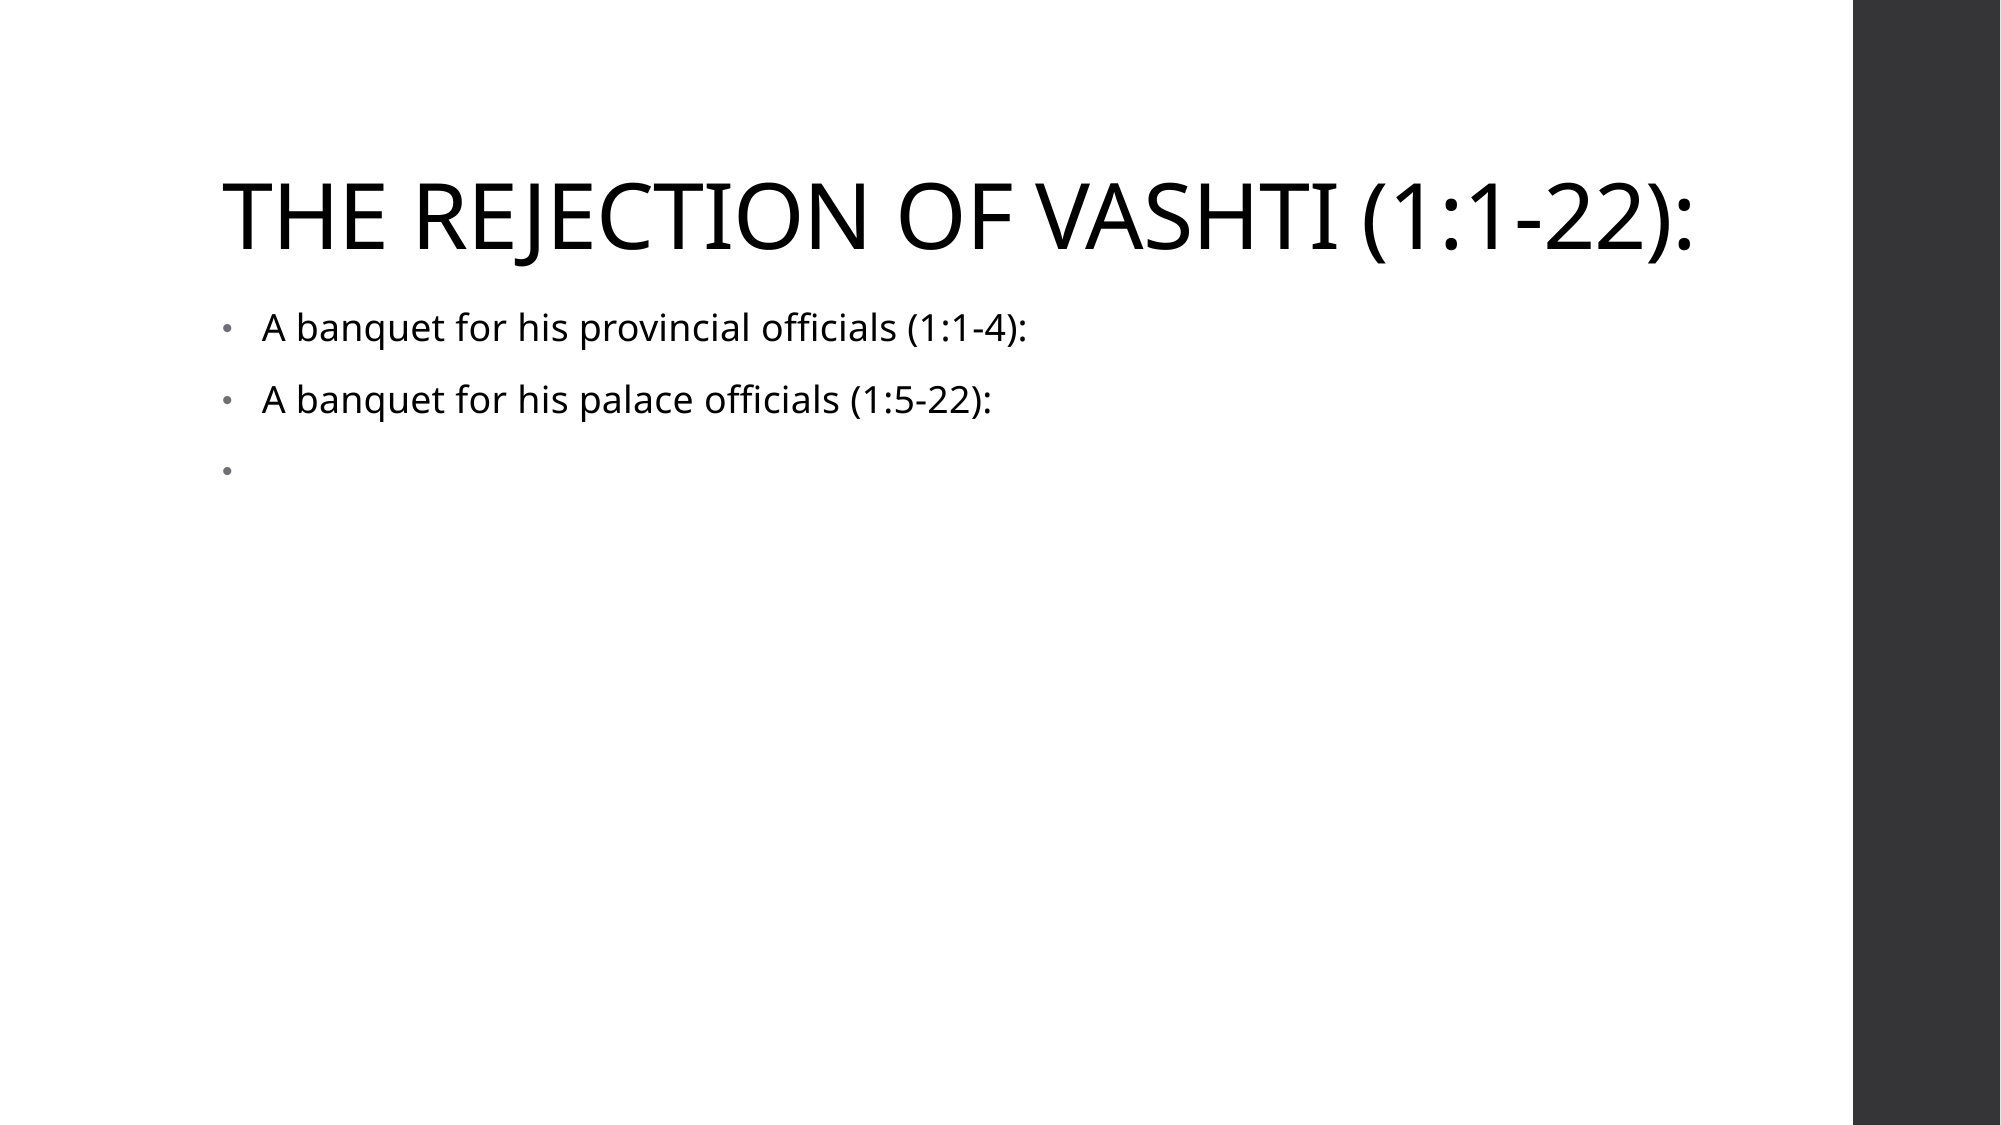

# THE REJECTION OF VASHTI (1:1-22):
 A banquet for his provincial officials (1:1-4):
 A banquet for his palace officials (1:5-22):